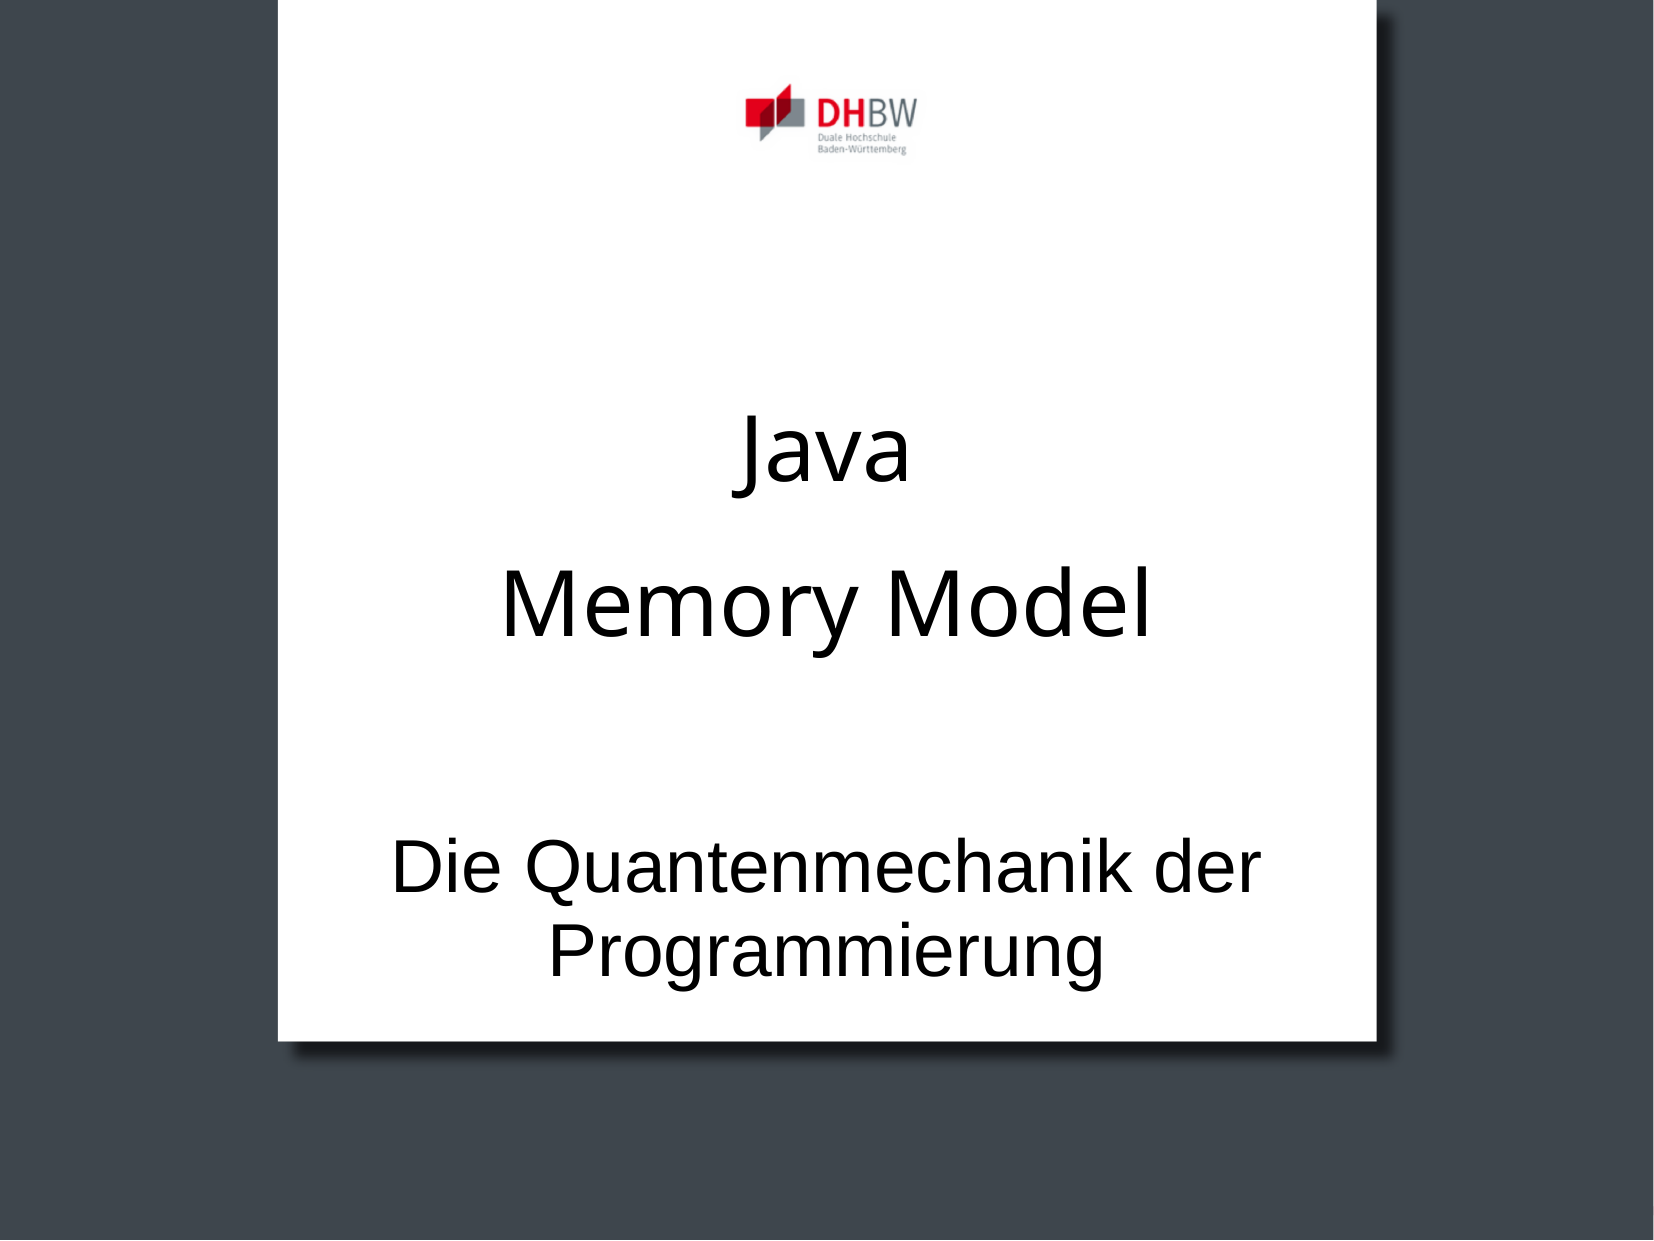

# Java
Memory Model
Die Quantenmechanik der Programmierung